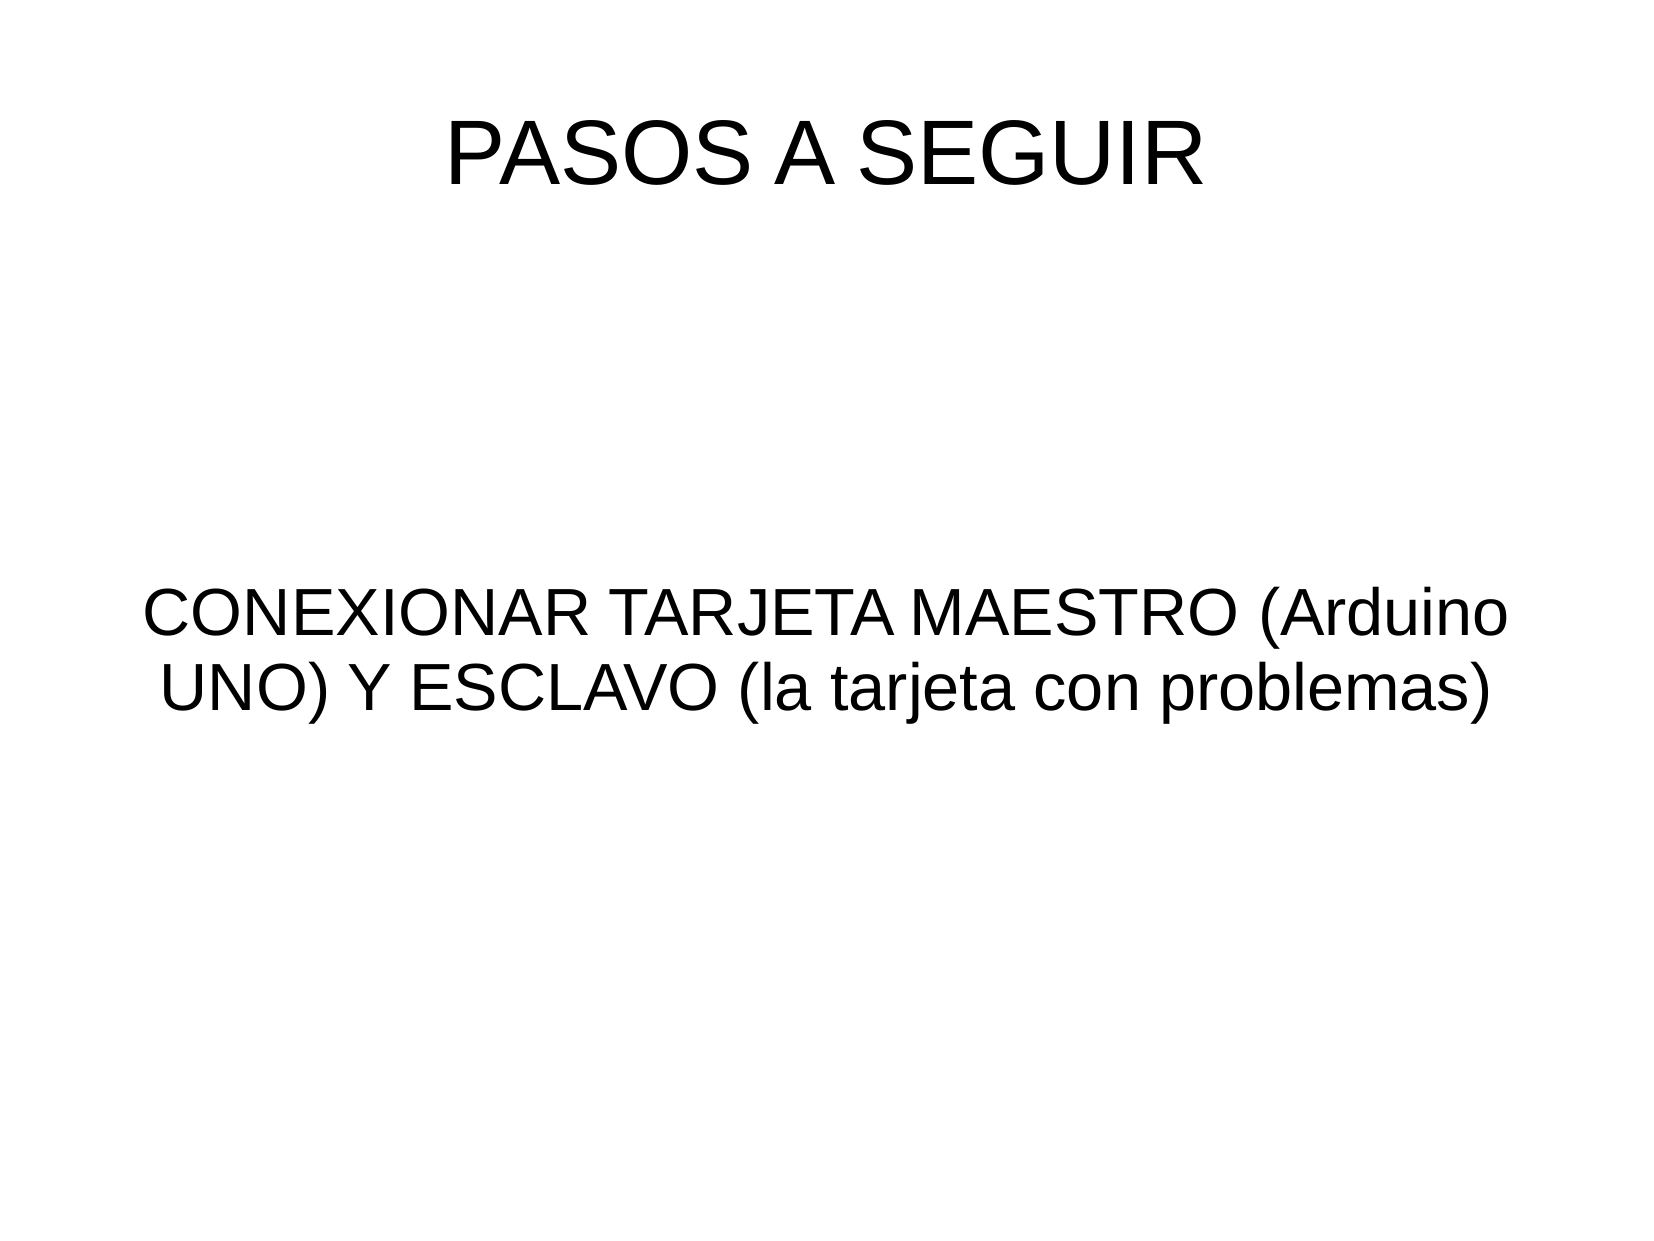

# PASOS A SEGUIR
CONEXIONAR TARJETA MAESTRO (Arduino UNO) Y ESCLAVO (la tarjeta con problemas)